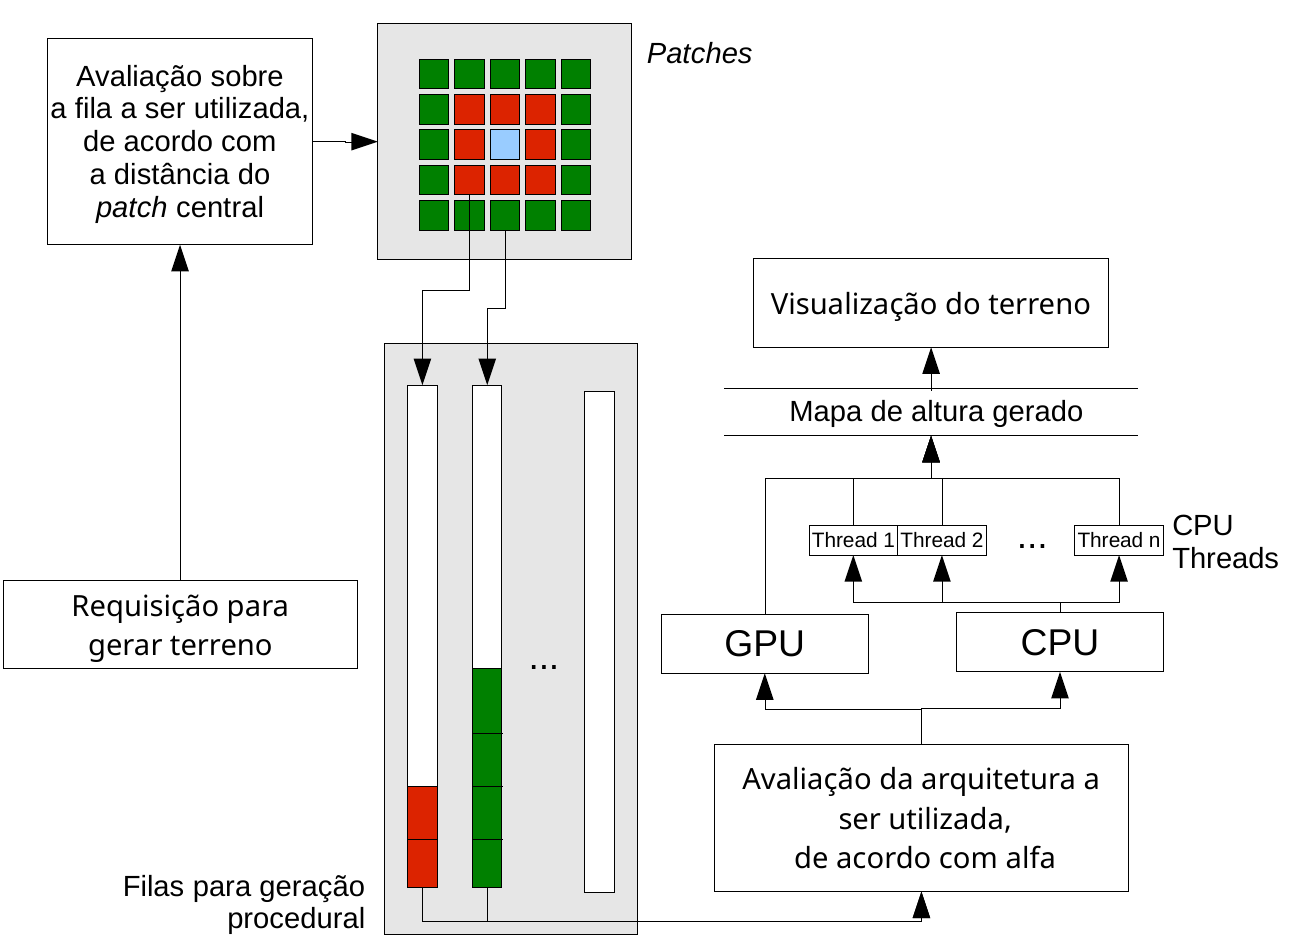

Patches
Avaliação sobre
a fila a ser utilizada,
de acordo com
a distância do
patch central
Visualização do terreno
Mapa de altura gerado
CPU
Threads
...
Thread 1
Thread 2
Thread n
Requisição para
gerar terreno
CPU
GPU
...
Avaliação da arquitetura a
 ser utilizada,
 de acordo com alfa
Filas para geração
procedural